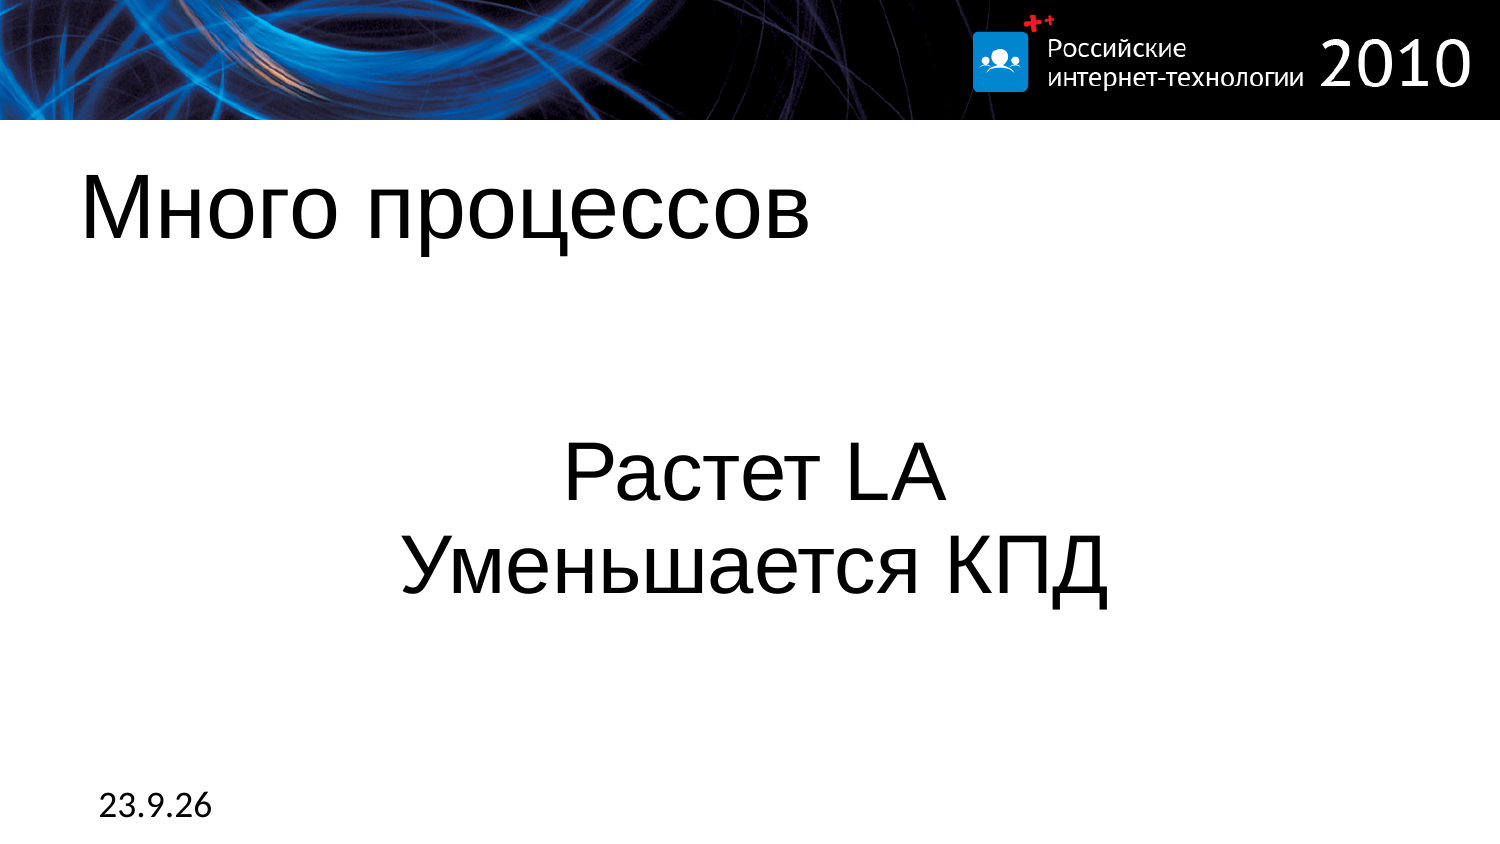

# Много процессов
Растет LA
Уменьшается КПД